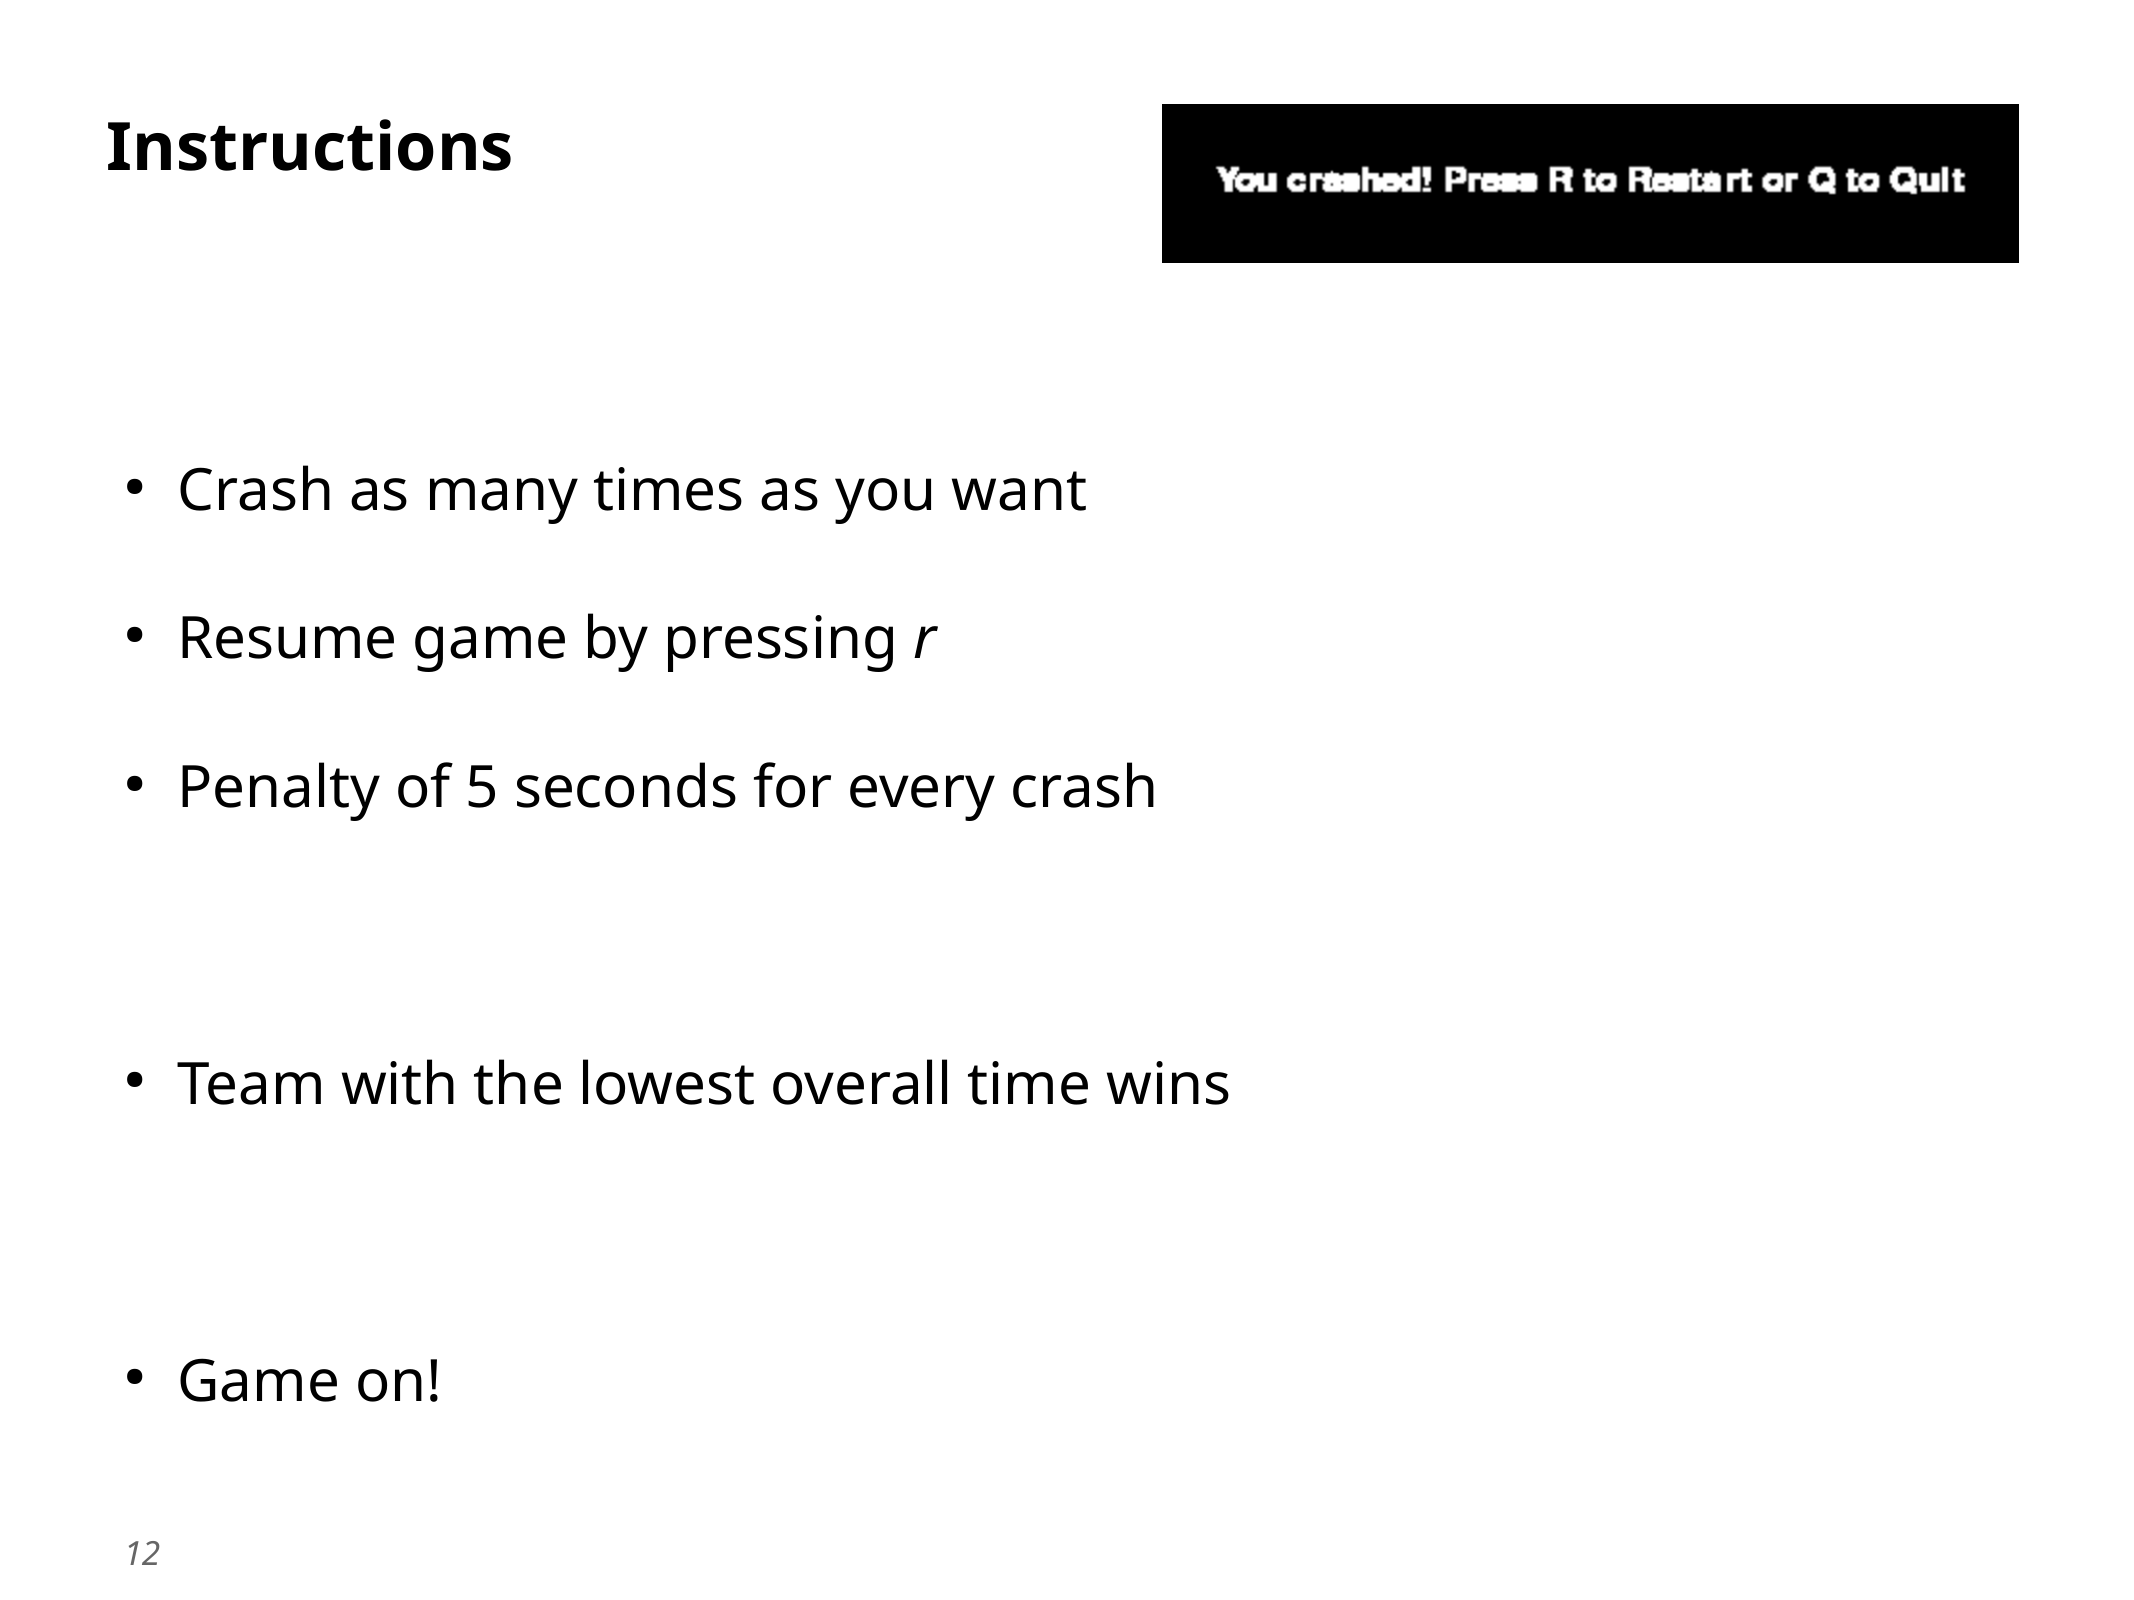

# Instructions
Crash as many times as you want
Resume game by pressing r
Penalty of 5 seconds for every crash
Team with the lowest overall time wins
Game on!